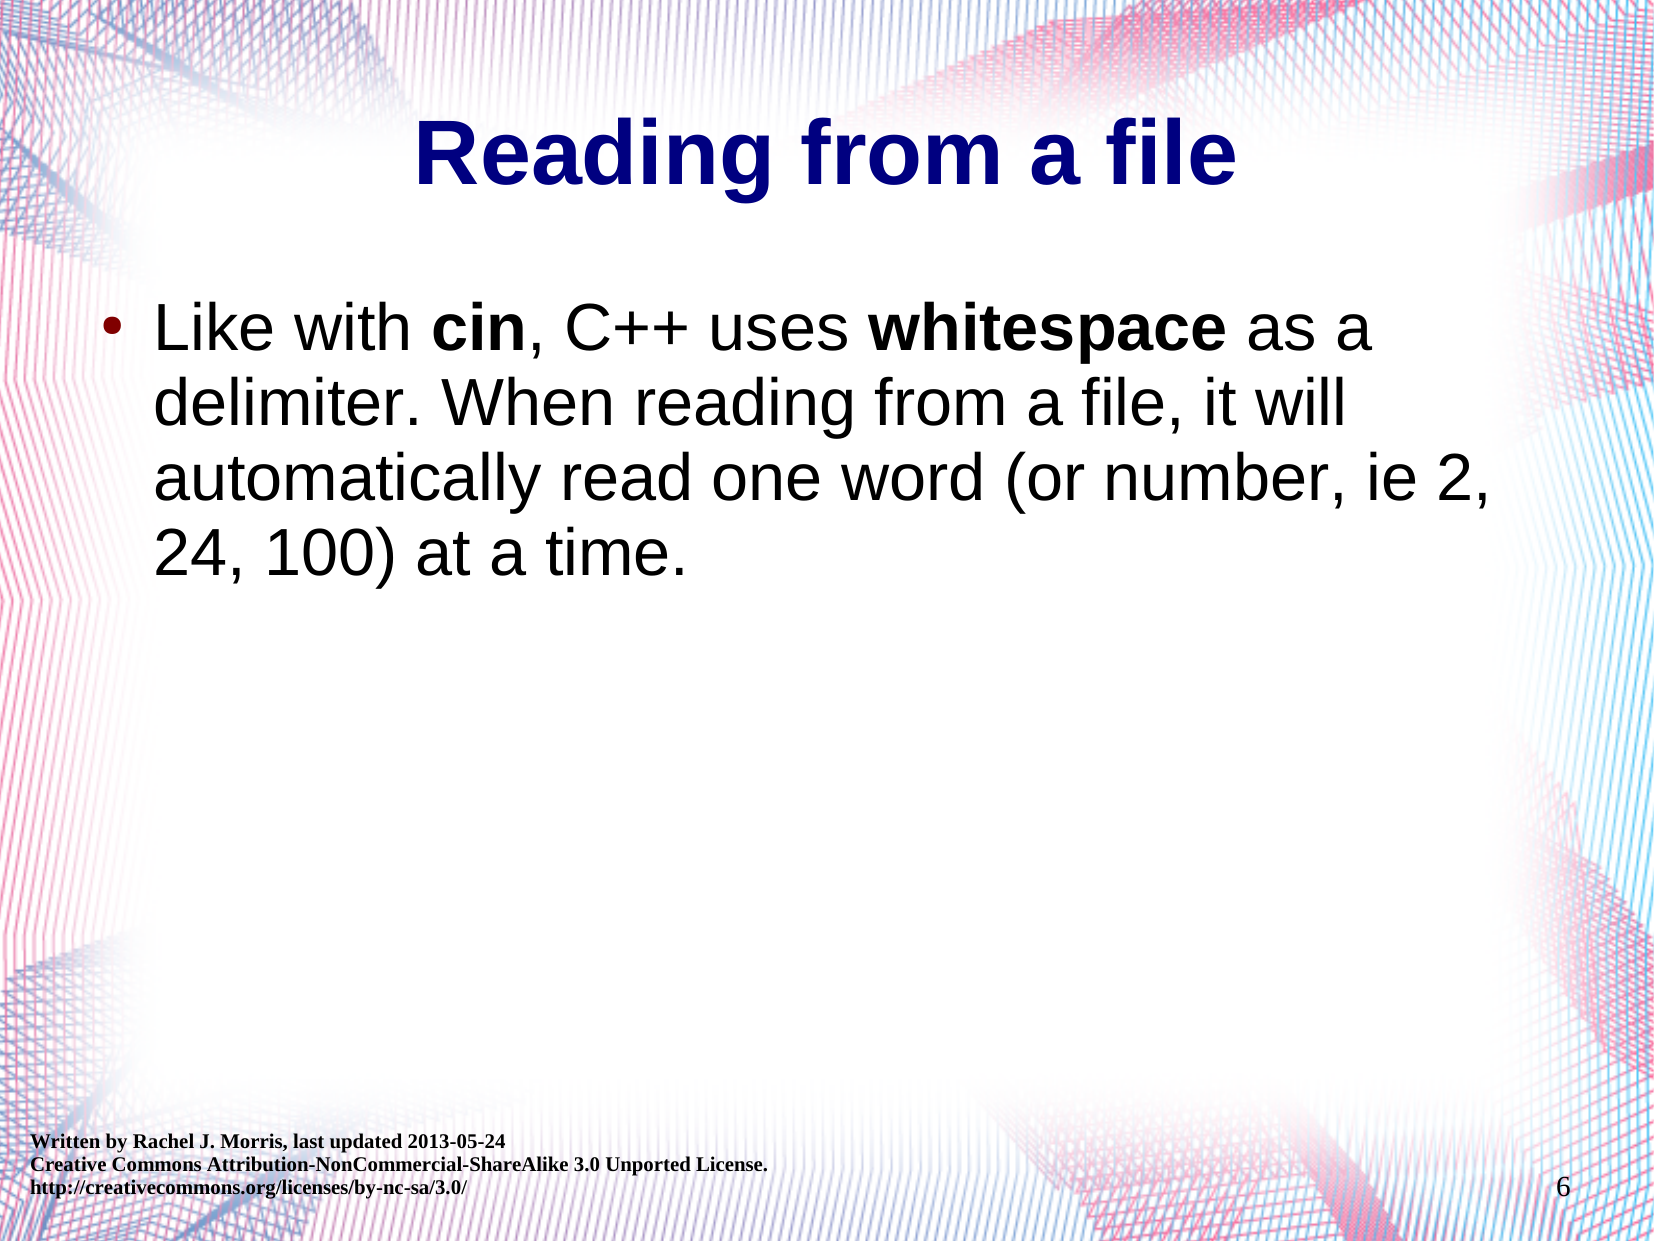

# Reading from a file
Like with cin, C++ uses whitespace as a delimiter. When reading from a file, it will automatically read one word (or number, ie 2, 24, 100) at a time.
6